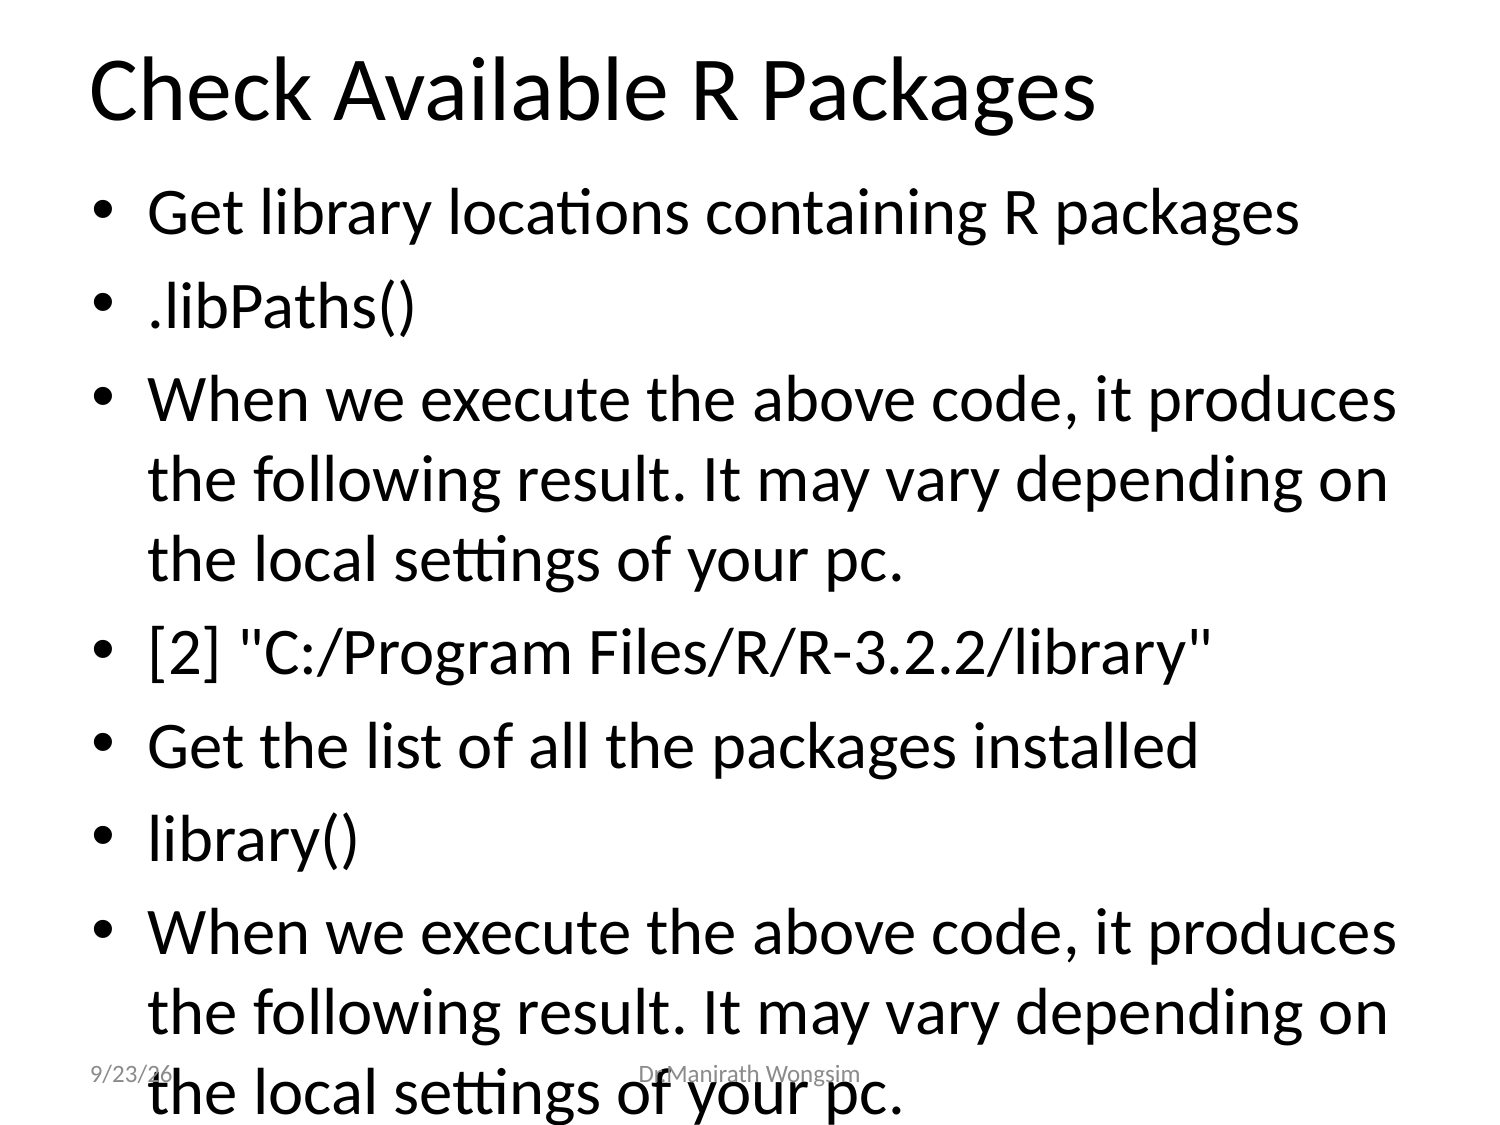

Check Available R Packages
Get library locations containing R packages
.libPaths()
When we execute the above code, it produces the following result. It may vary depending on the local settings of your pc.
[2] "C:/Program Files/R/R-3.2.2/library"
Get the list of all the packages installed
library()
When we execute the above code, it produces the following result. It may vary depending on the local settings of your pc.
Packages in library ‘C:/Program Files/R/R-3.2.2/library’:
base The R Base Package
boot Bootstrap Functions (Originally by Angelo Canty
 for S)
class Functions for Classification
cluster "Finding Groups in Data": Cluster Analysis
 Extended Rousseeuw et al.
codetools Code Analysis Tools for R
compiler
Dr.Manirath Wongsim